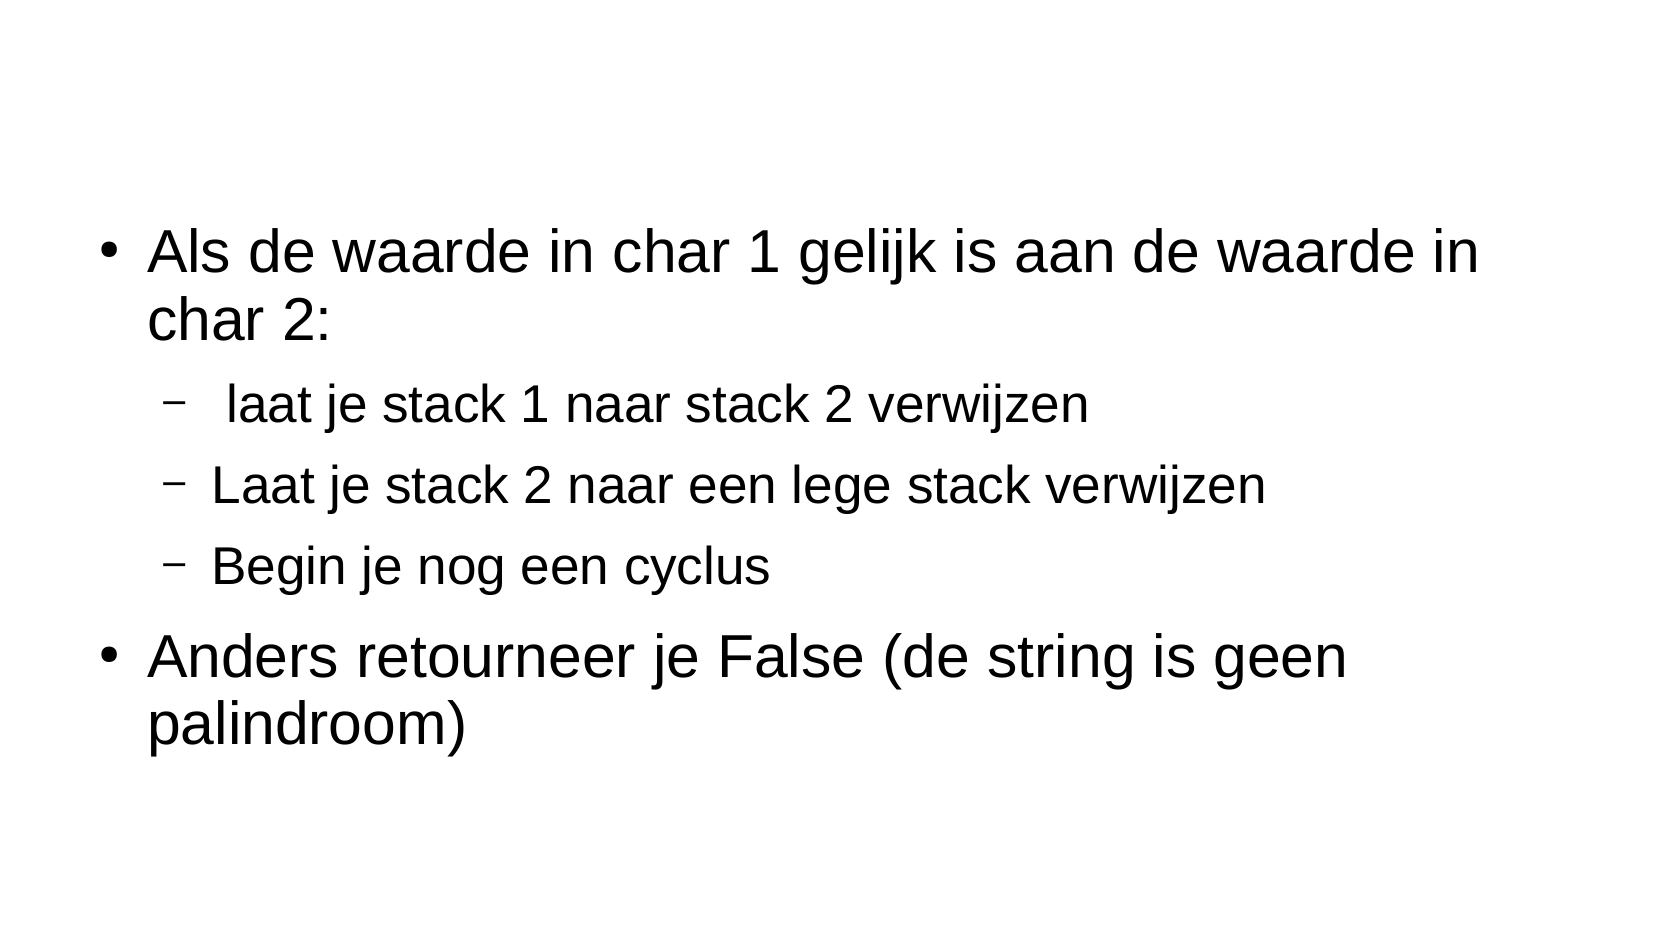

#
Als de waarde in char 1 gelijk is aan de waarde in char 2:
 laat je stack 1 naar stack 2 verwijzen
Laat je stack 2 naar een lege stack verwijzen
Begin je nog een cyclus
Anders retourneer je False (de string is geen palindroom)